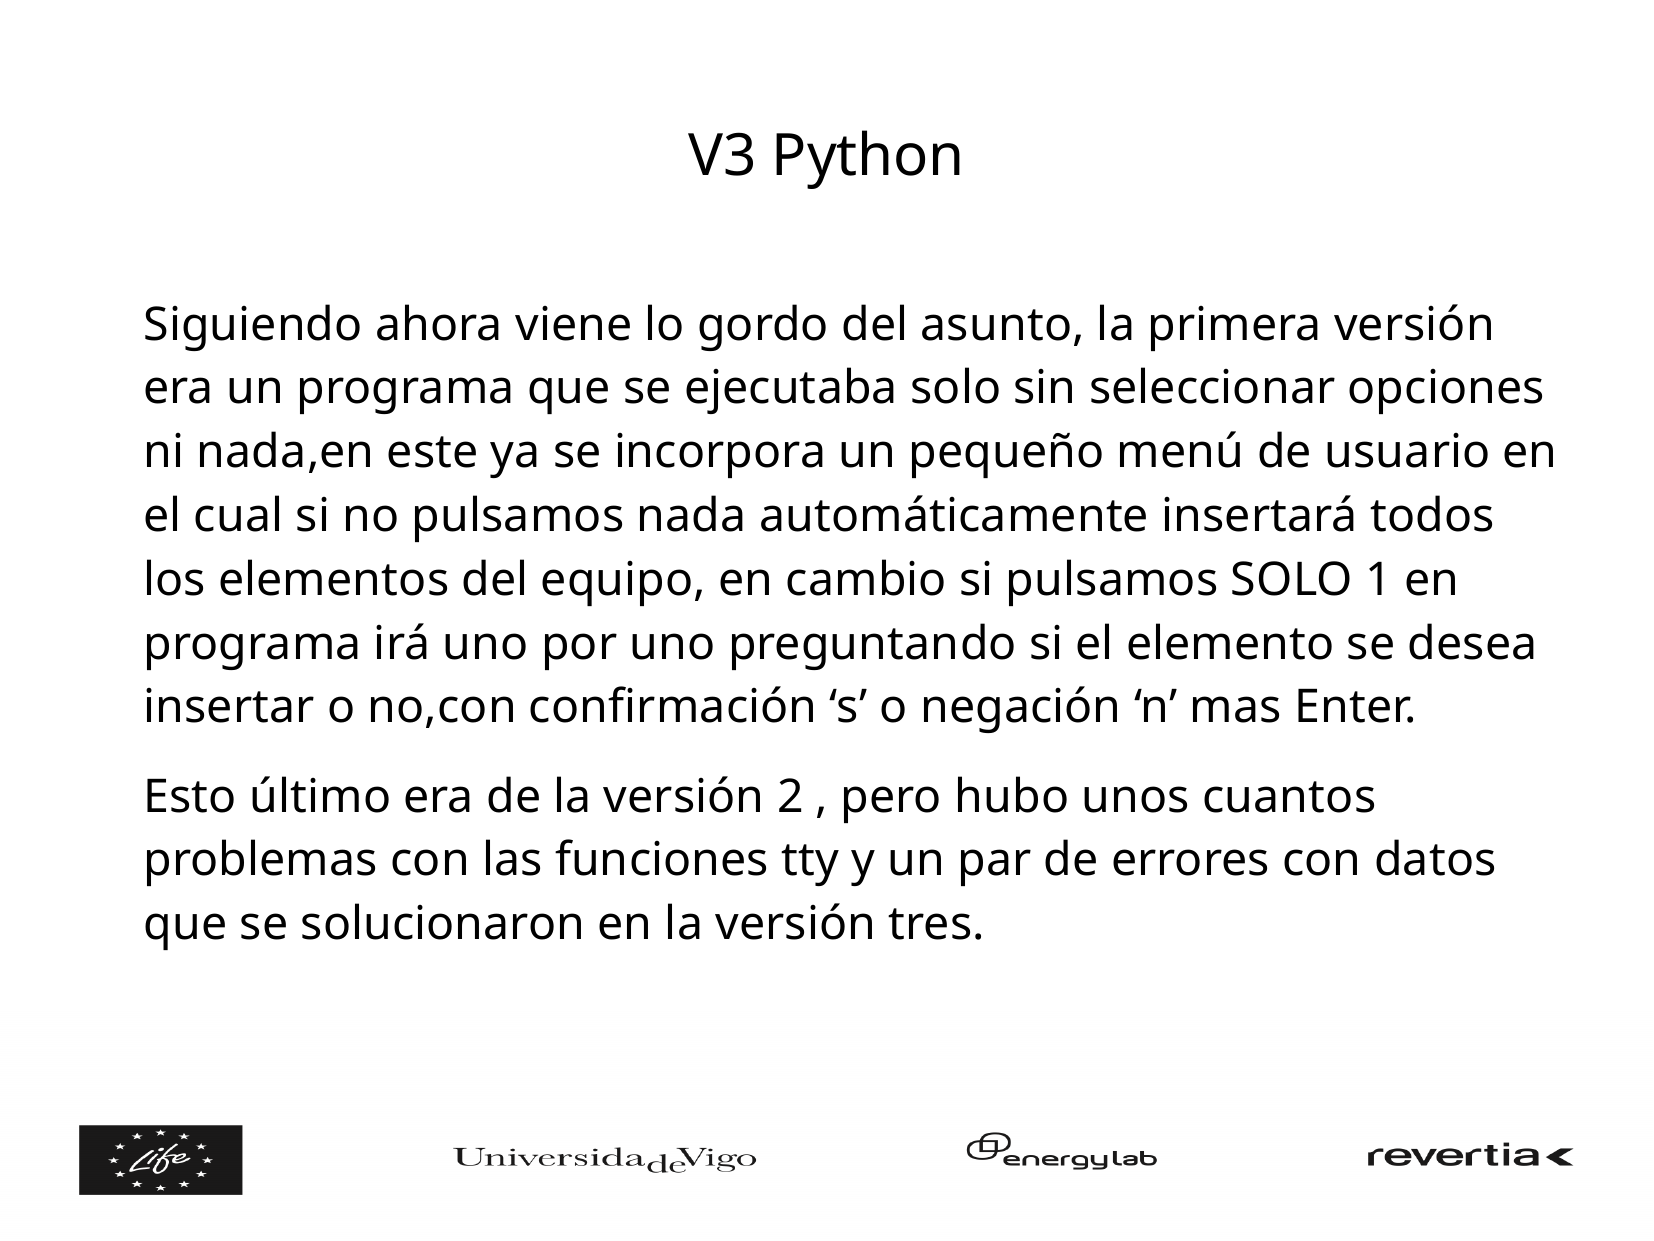

# V3 Python
Siguiendo ahora viene lo gordo del asunto, la primera versión era un programa que se ejecutaba solo sin seleccionar opciones ni nada,en este ya se incorpora un pequeño menú de usuario en el cual si no pulsamos nada automáticamente insertará todos los elementos del equipo, en cambio si pulsamos SOLO 1 en programa irá uno por uno preguntando si el elemento se desea insertar o no,con confirmación ‘s’ o negación ‘n’ mas Enter.
Esto último era de la versión 2 , pero hubo unos cuantos problemas con las funciones tty y un par de errores con datos que se solucionaron en la versión tres.